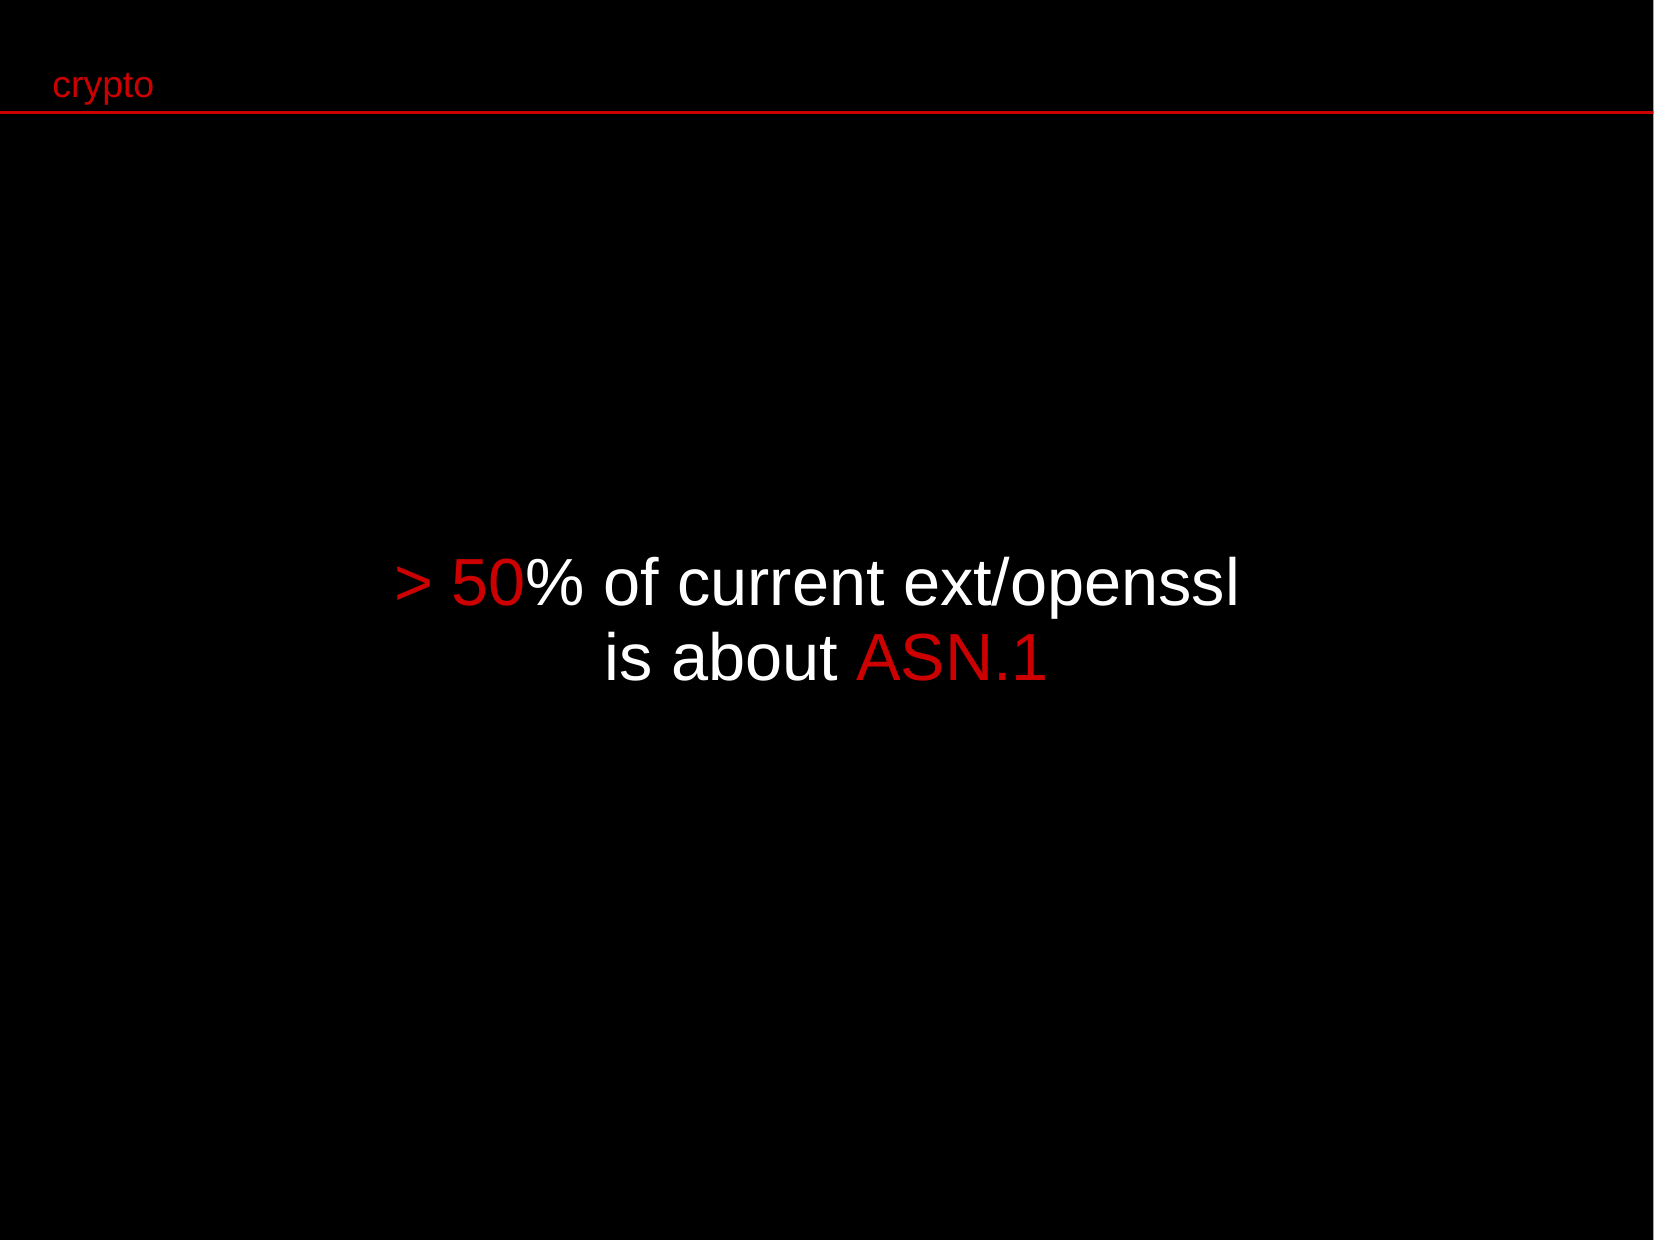

# > 50% of current ext/openssl
is about ASN.1
crypto